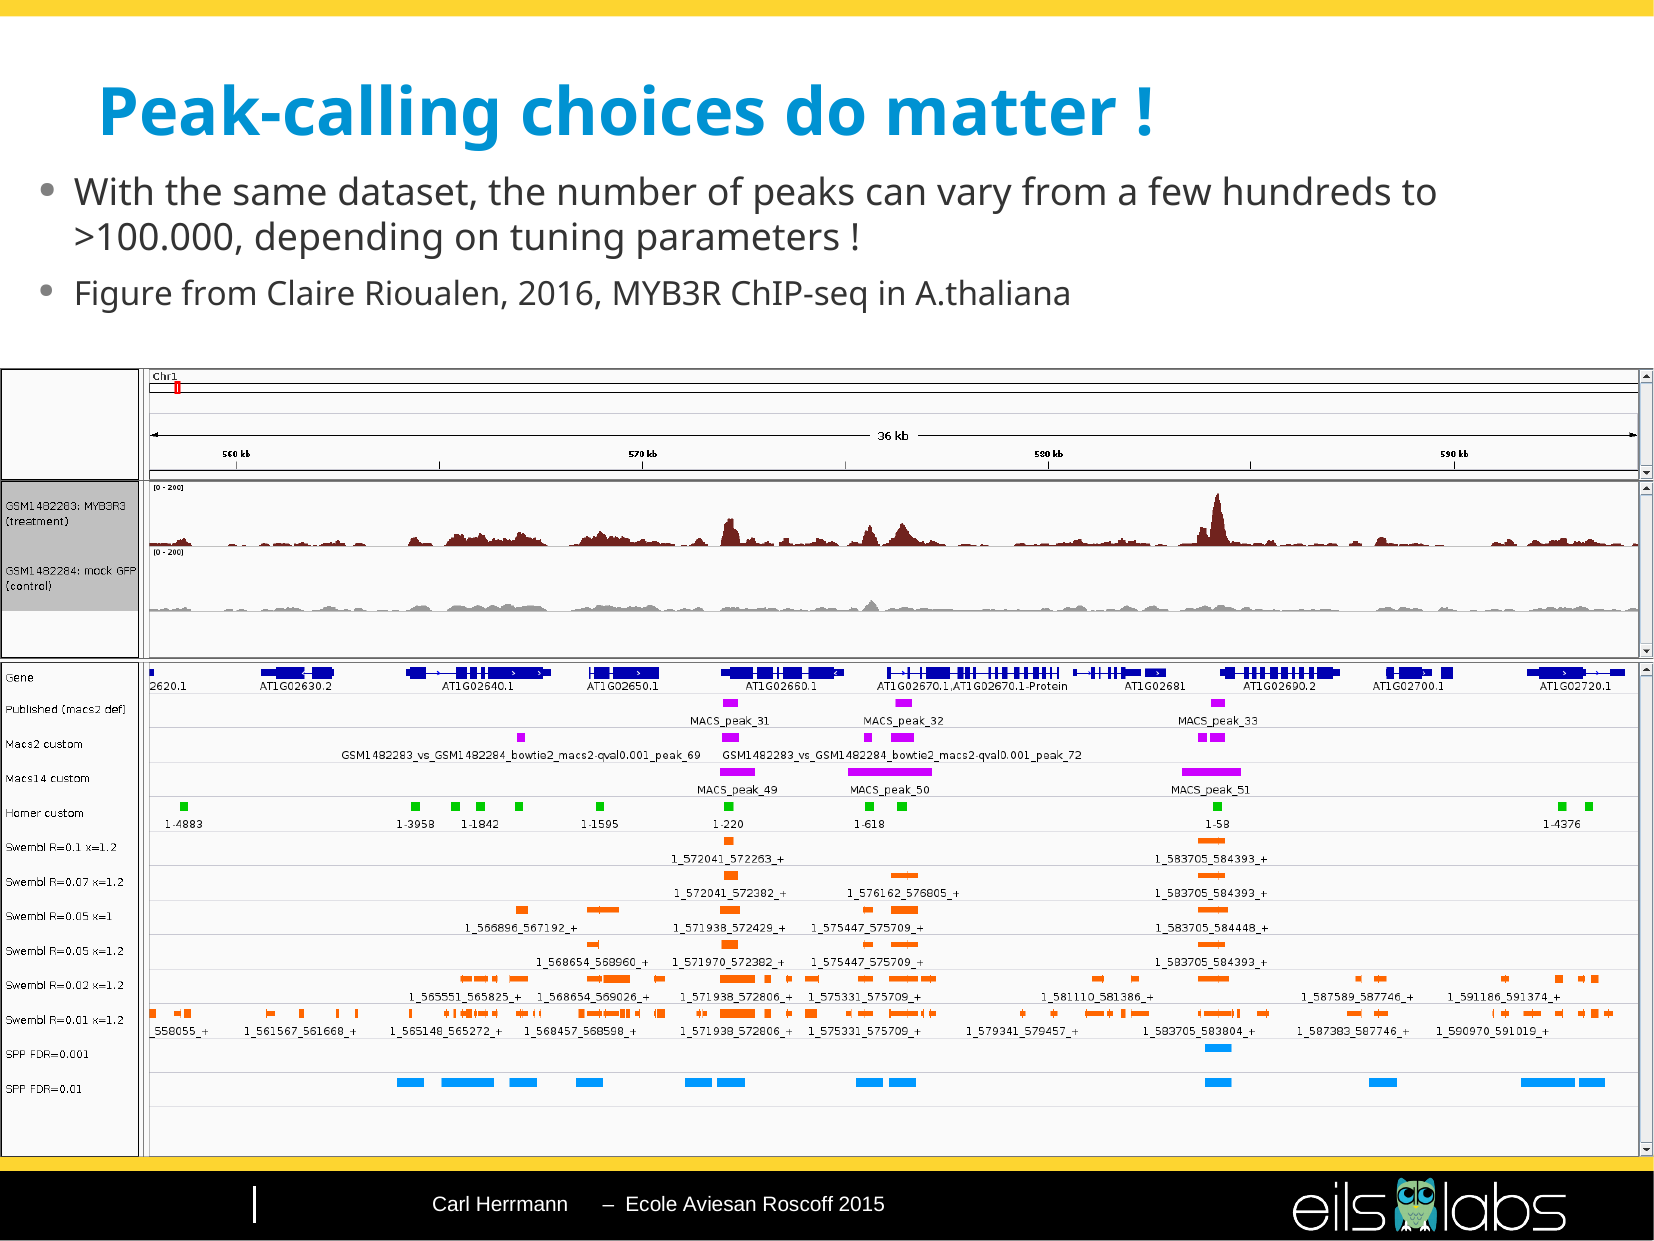

# Peak-calling choices do matter !
With the same dataset, the number of peaks can vary from a few hundreds to >100.000, depending on tuning parameters !
Figure from Claire Rioualen, 2016, MYB3R ChIP-seq in A.thaliana